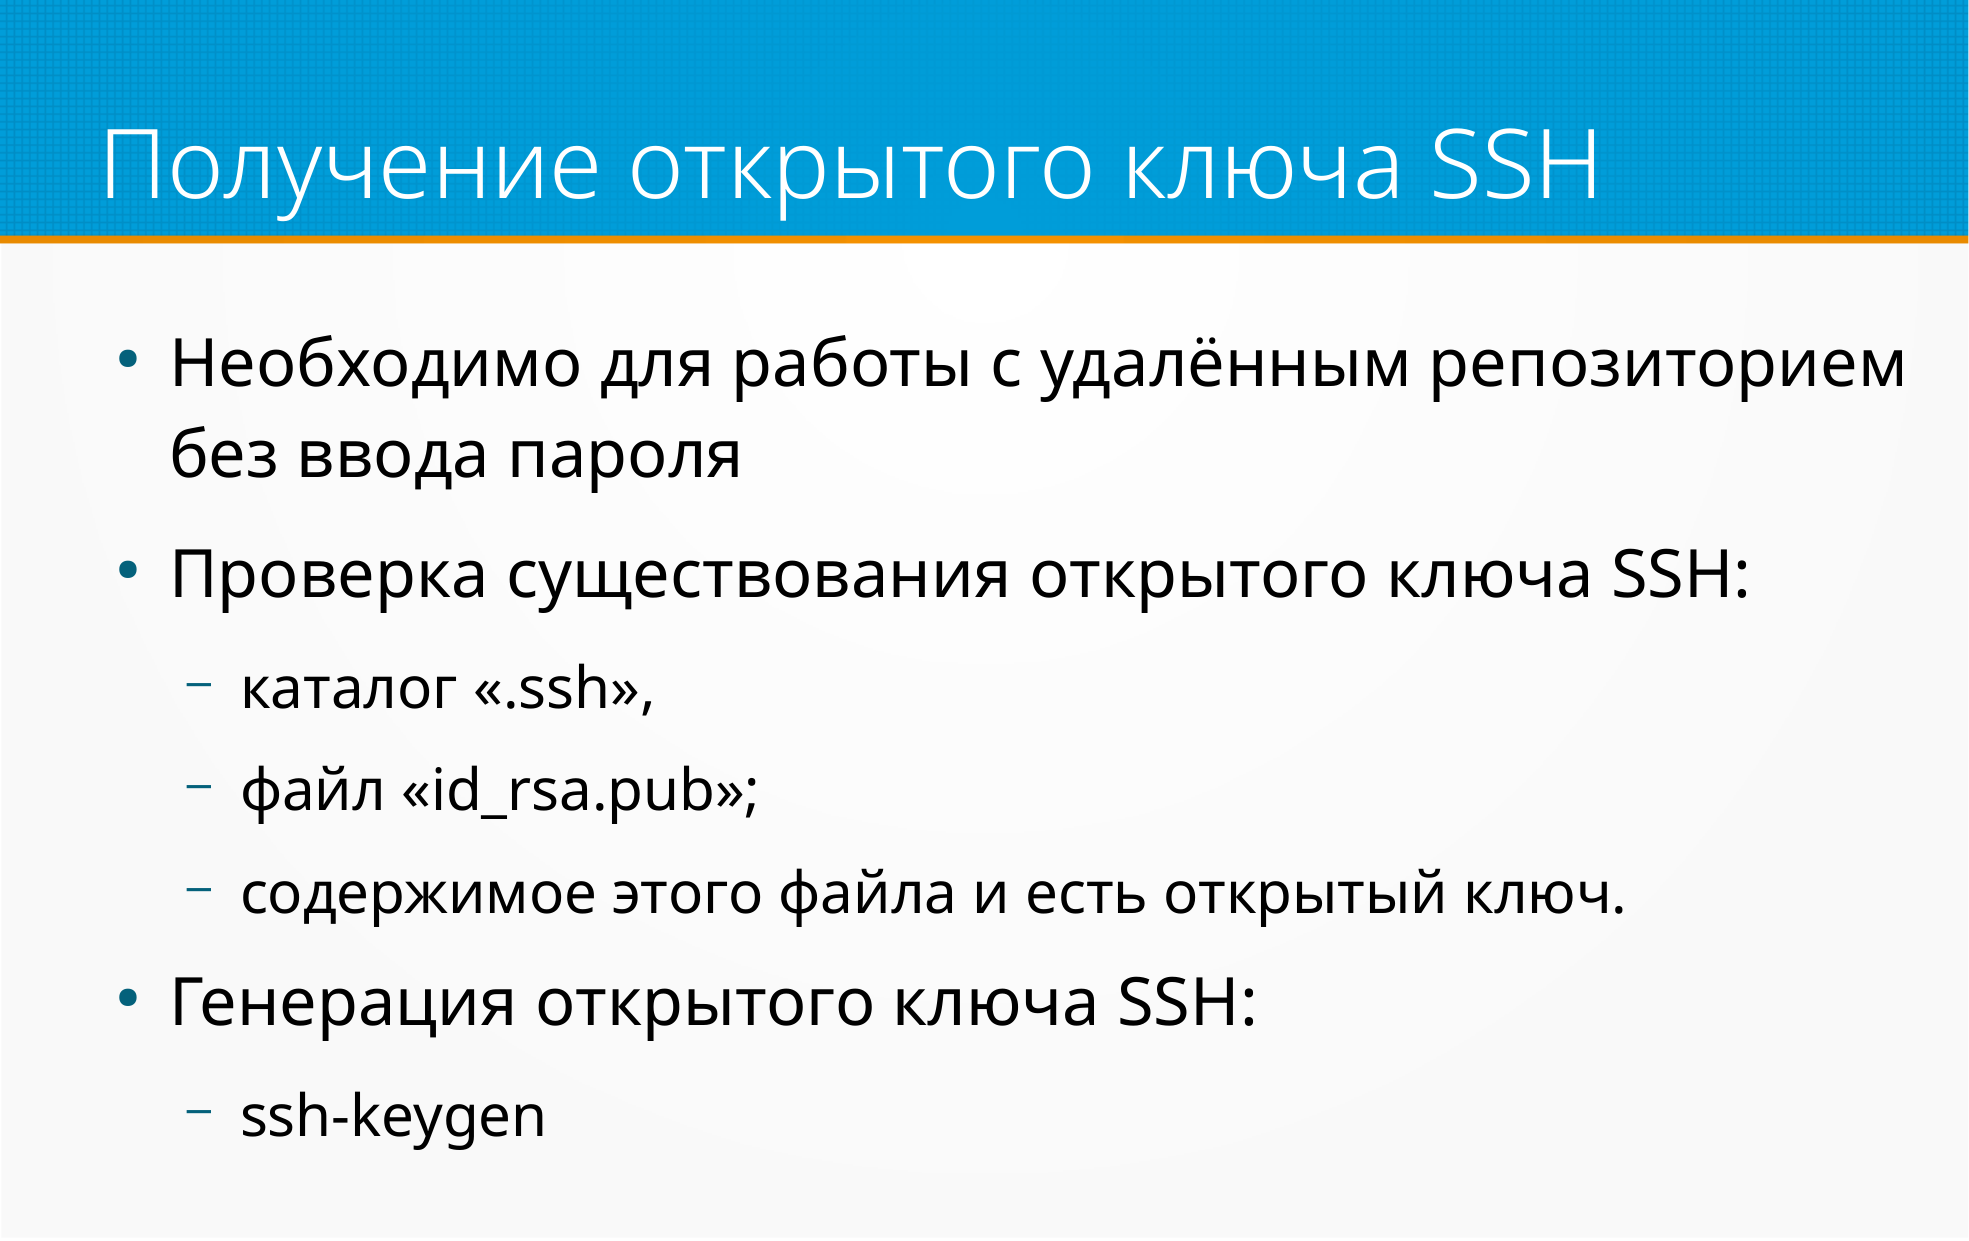

# Получение открытого ключа SSH
Необходимо для работы с удалённым репозиторием без ввода пароля
Проверка существования открытого ключа SSH:
каталог «.ssh»,
файл «id_rsa.pub»;
содержимое этого файла и есть открытый ключ.
Генерация открытого ключа SSH:
ssh-keygen